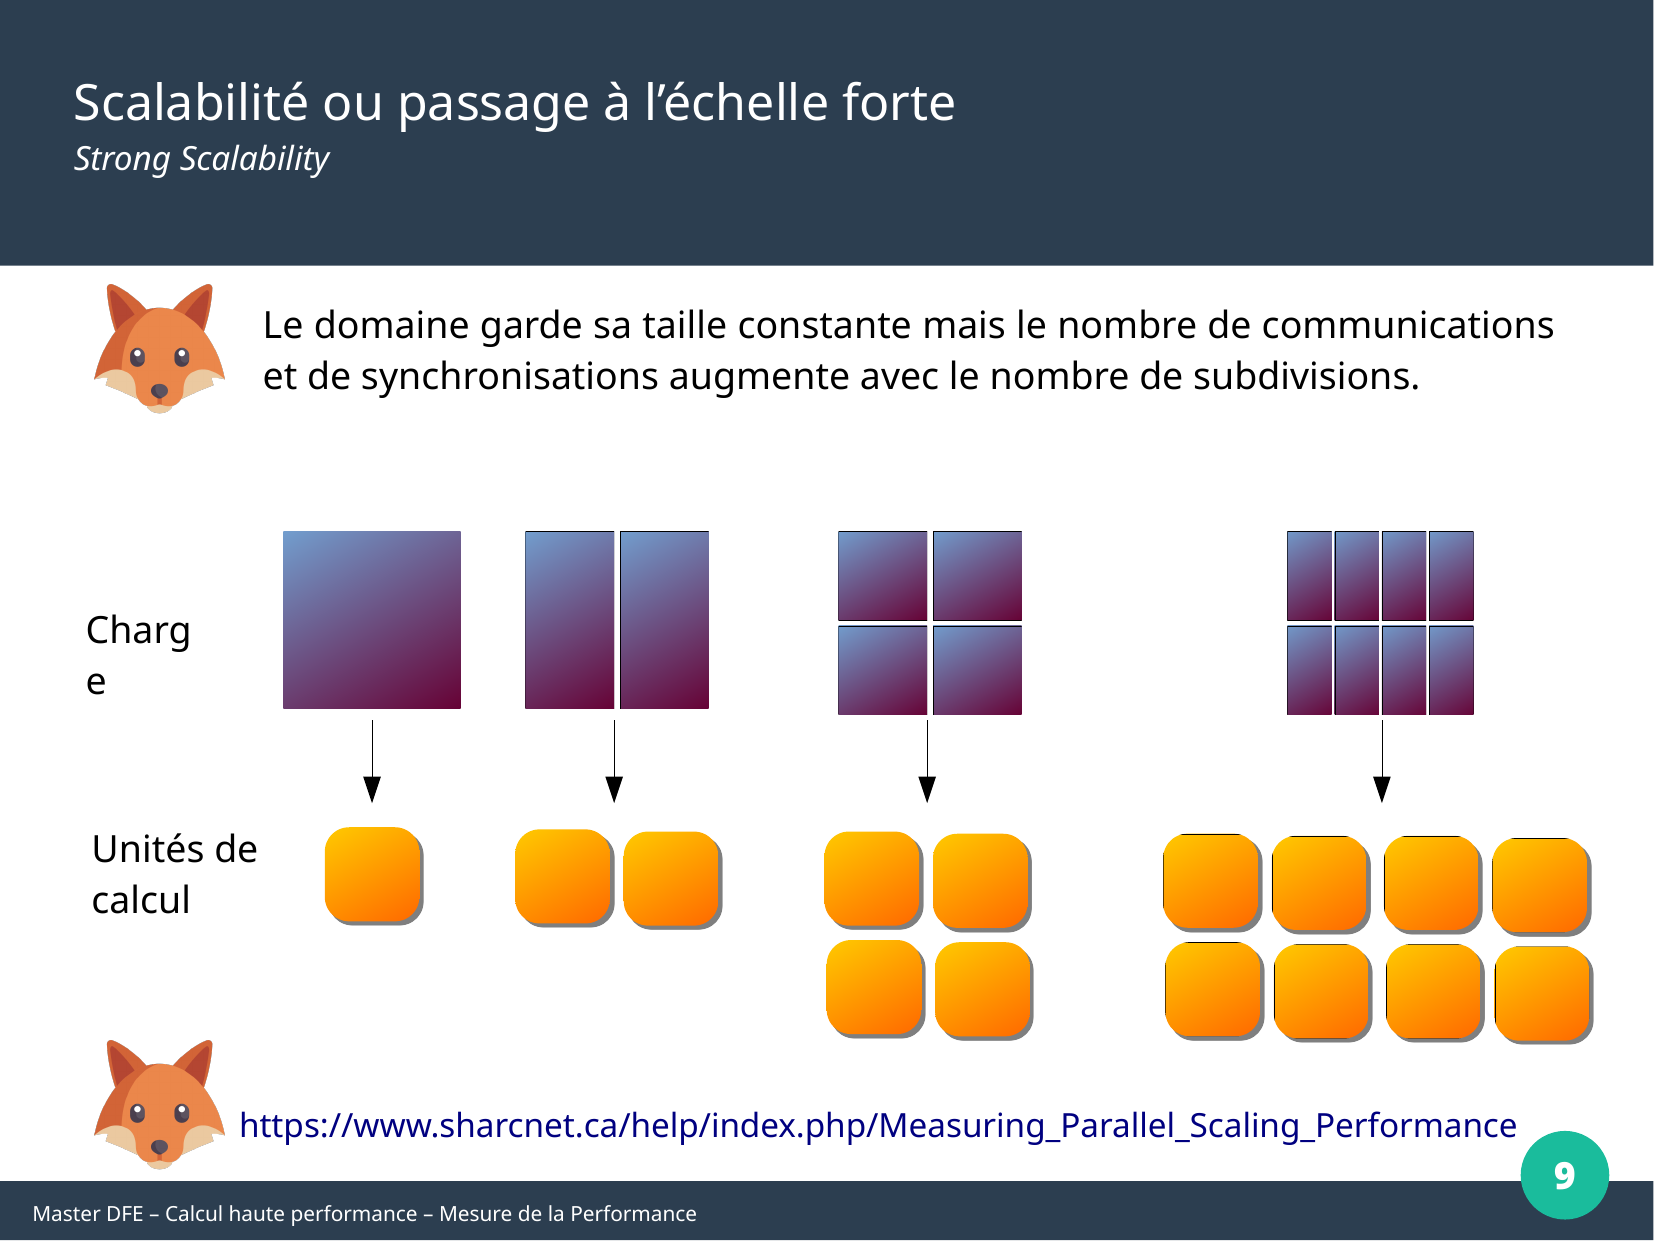

Scalabilité ou passage à l’échelle forte
Strong Scalability
Le domaine garde sa taille constante mais le nombre de communications et de synchronisations augmente avec le nombre de subdivisions.
Charge
Unités de calcul
https://www.sharcnet.ca/help/index.php/Measuring_Parallel_Scaling_Performance
9
Master DFE – Calcul haute performance – Mesure de la Performance